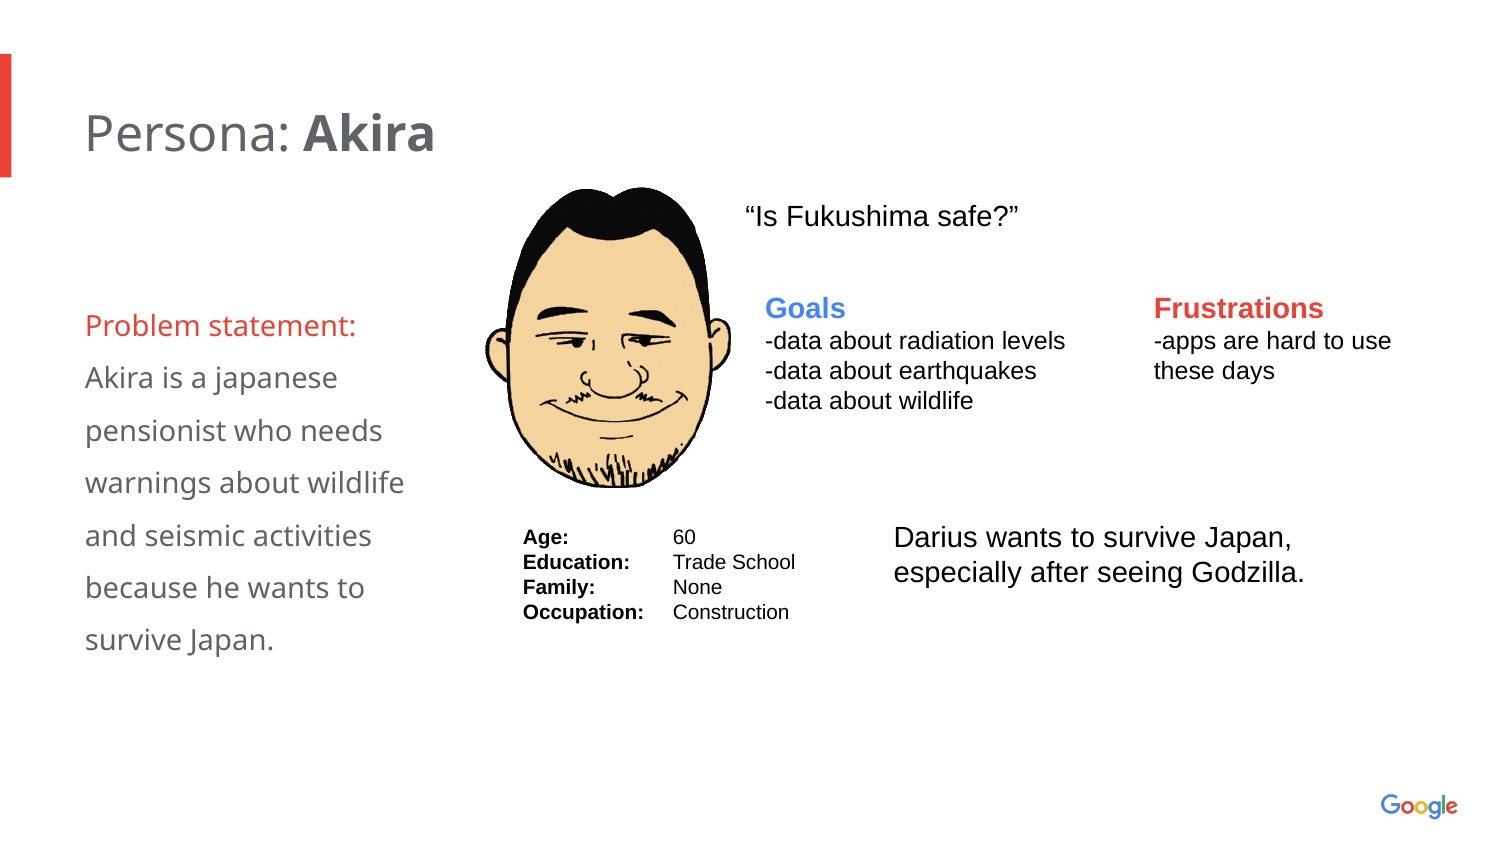

Persona: Akira
“Is Fukushima safe?”
Problem statement:
Akira is a japanese pensionist who needs warnings about wildlife and seismic activities
because he wants to survive Japan.
Goals
-data about radiation levels
-data about earthquakes
-data about wildlife
Frustrations
-apps are hard to use these days
Darius wants to survive Japan, especially after seeing Godzilla.
Age: 		60
Education:	Trade School
Family:		None
Occupation:	Construction